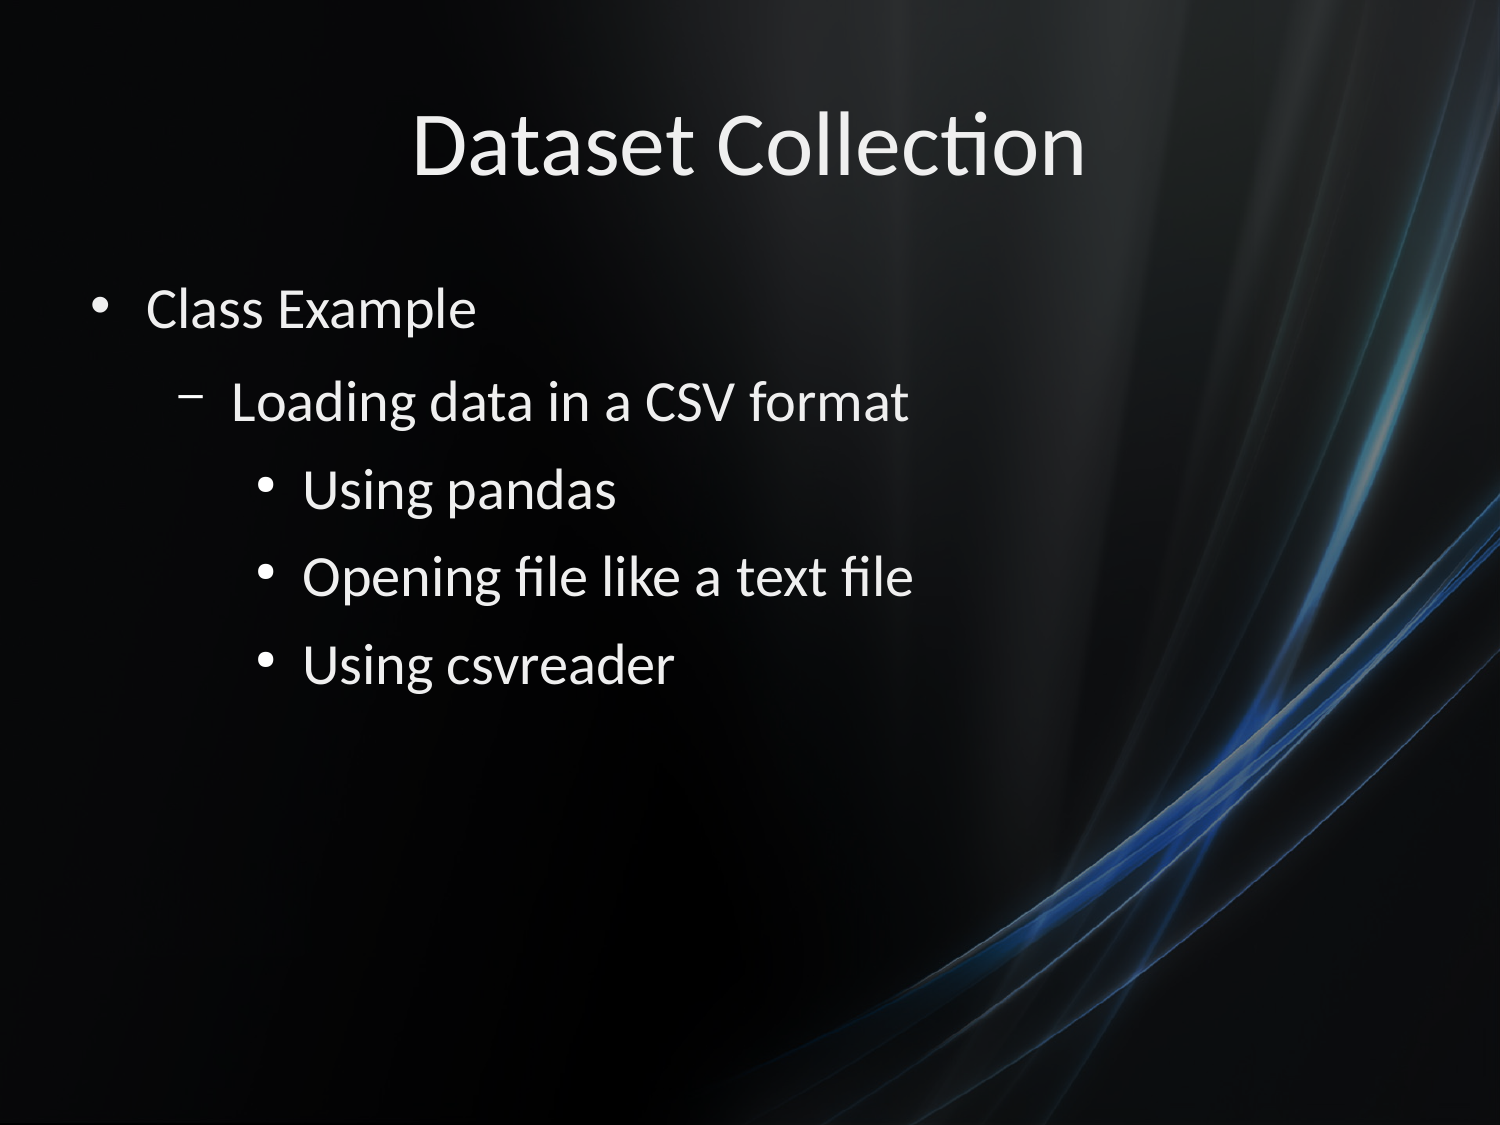

# Dataset Collection
Class Example
Loading data in a CSV format
Using pandas
Opening file like a text file
Using csvreader